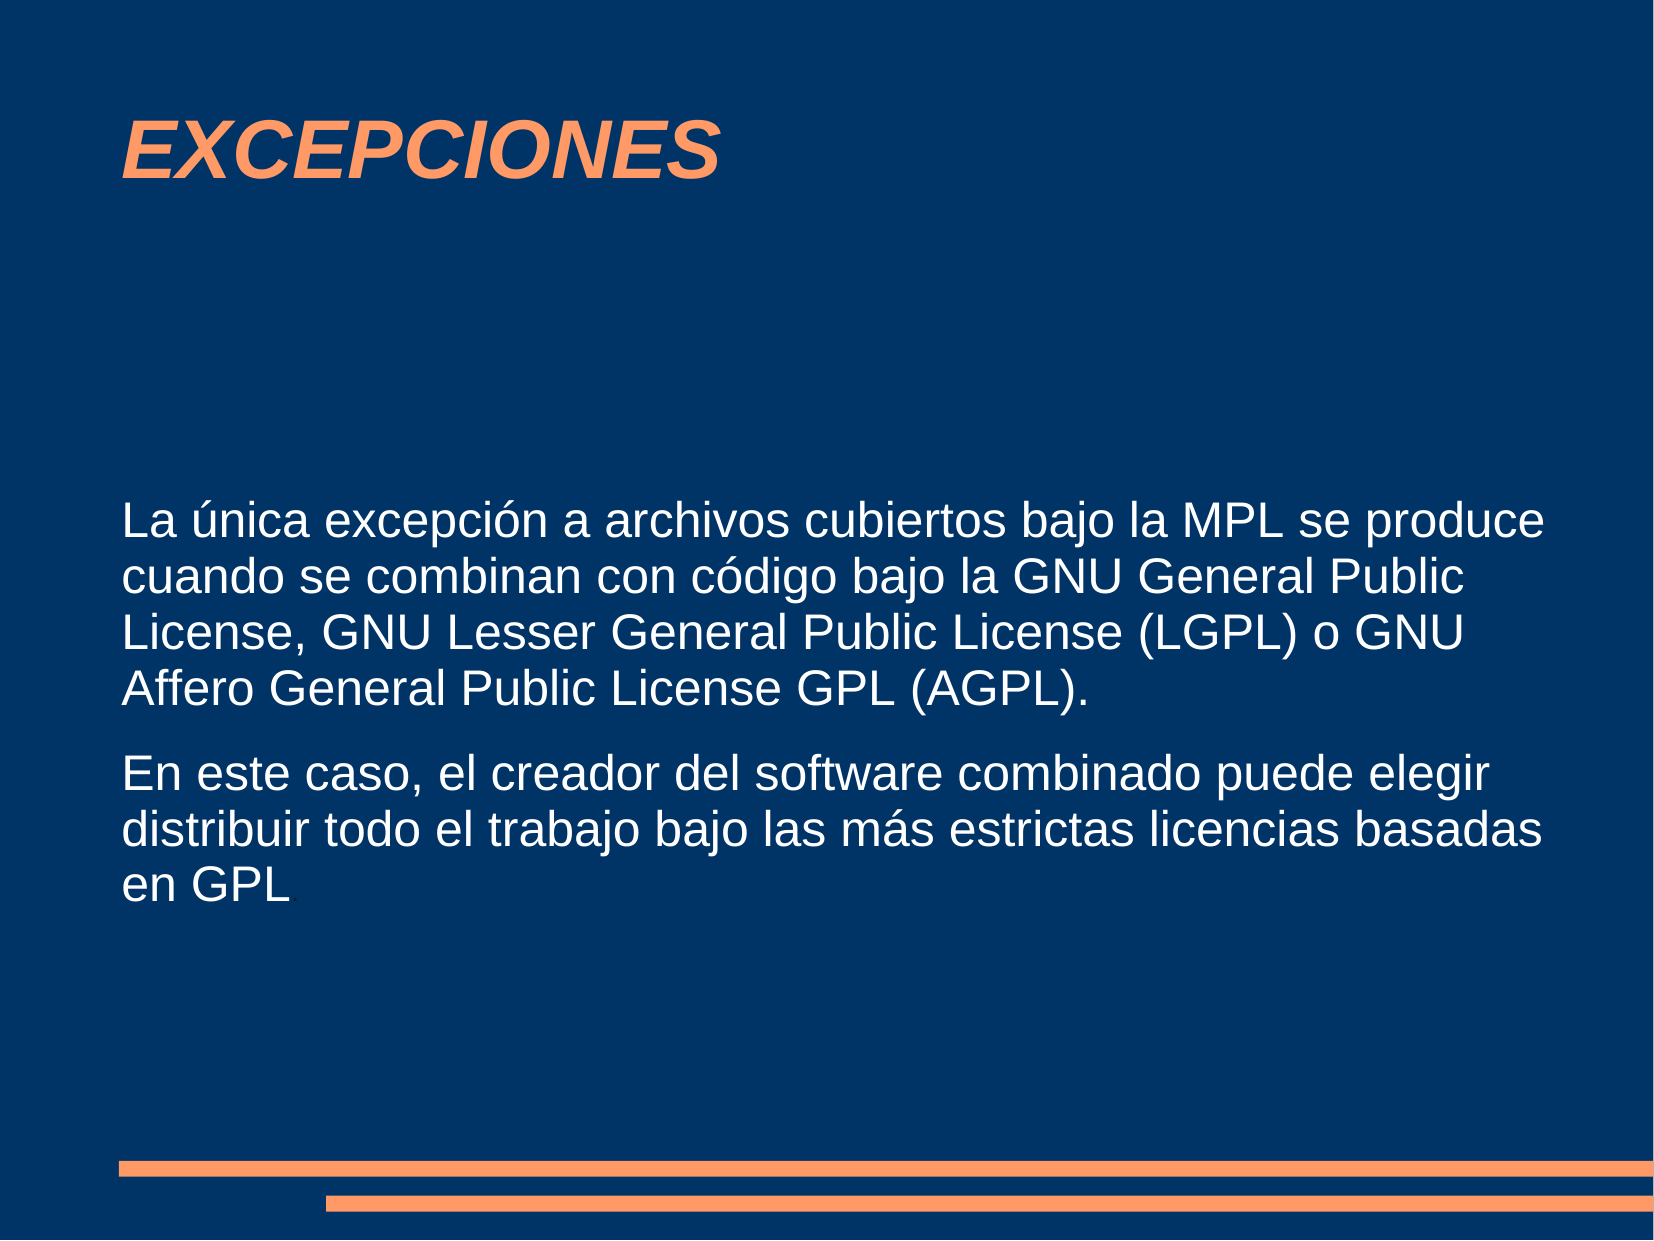

# EXCEPCIONES
La única excepción a archivos cubiertos bajo la MPL se produce cuando se combinan con código bajo la GNU General Public License, GNU Lesser General Public License (LGPL) o GNU Affero General Public License GPL (AGPL).
En este caso, el creador del software combinado puede elegir distribuir todo el trabajo bajo las más estrictas licencias basadas en GPL.